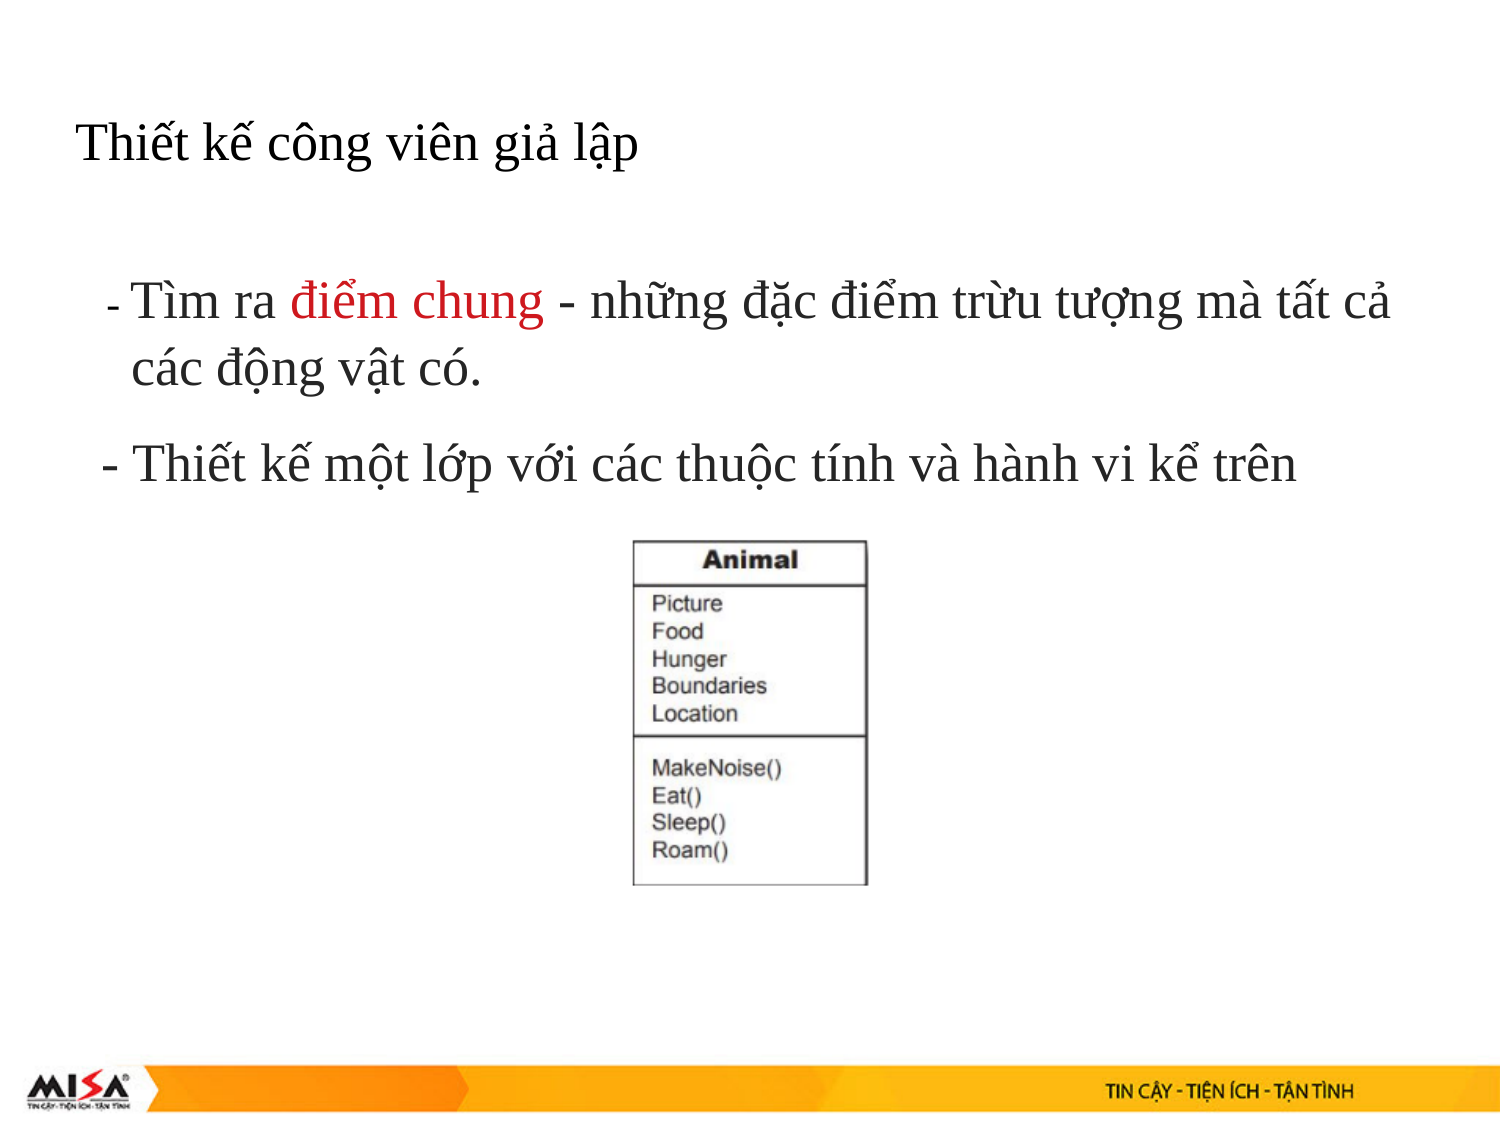

# Thiết kế công viên giả lập
 - Tìm ra điểm chung - những đặc điểm trừu tượng mà tất cả các động vật có.
 - Thiết kế một lớp với các thuộc tính và hành vi kể trên